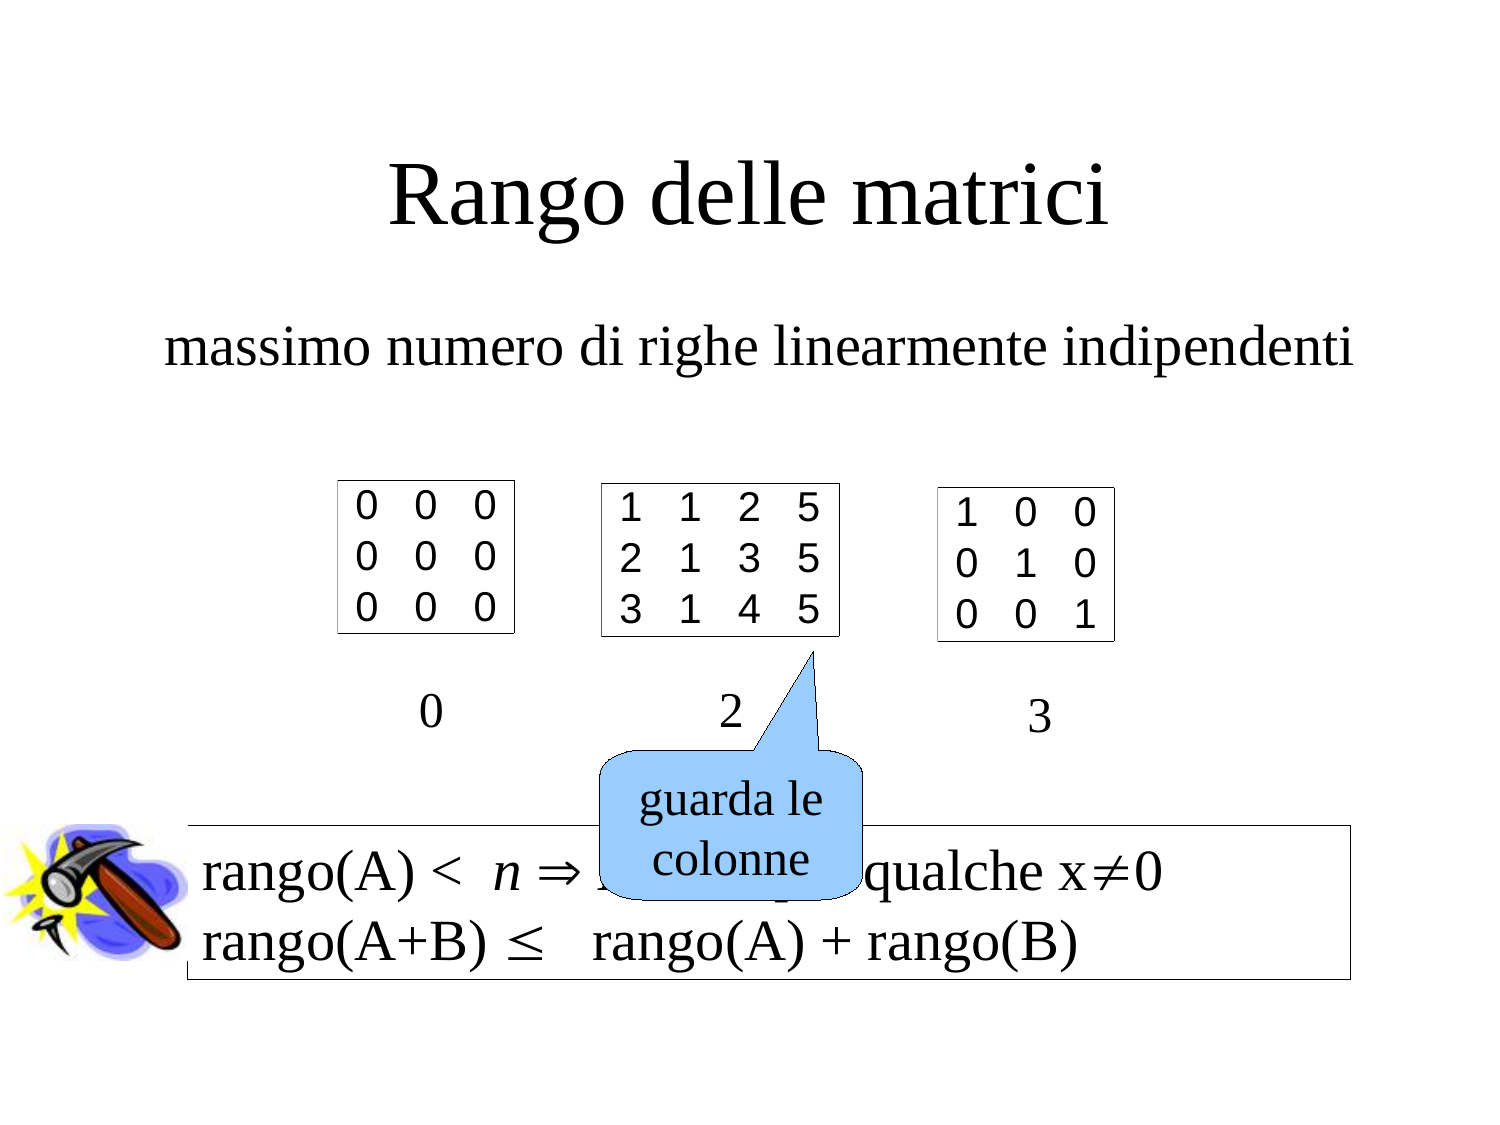

# Rango delle matrici
massimo numero di righe linearmente indipendenti
0
2
3
guarda le colonne
rango(A) < n ⇒ Ax = 0 per qualche x≠0
rango(A+B) ≤ rango(A) + rango(B)